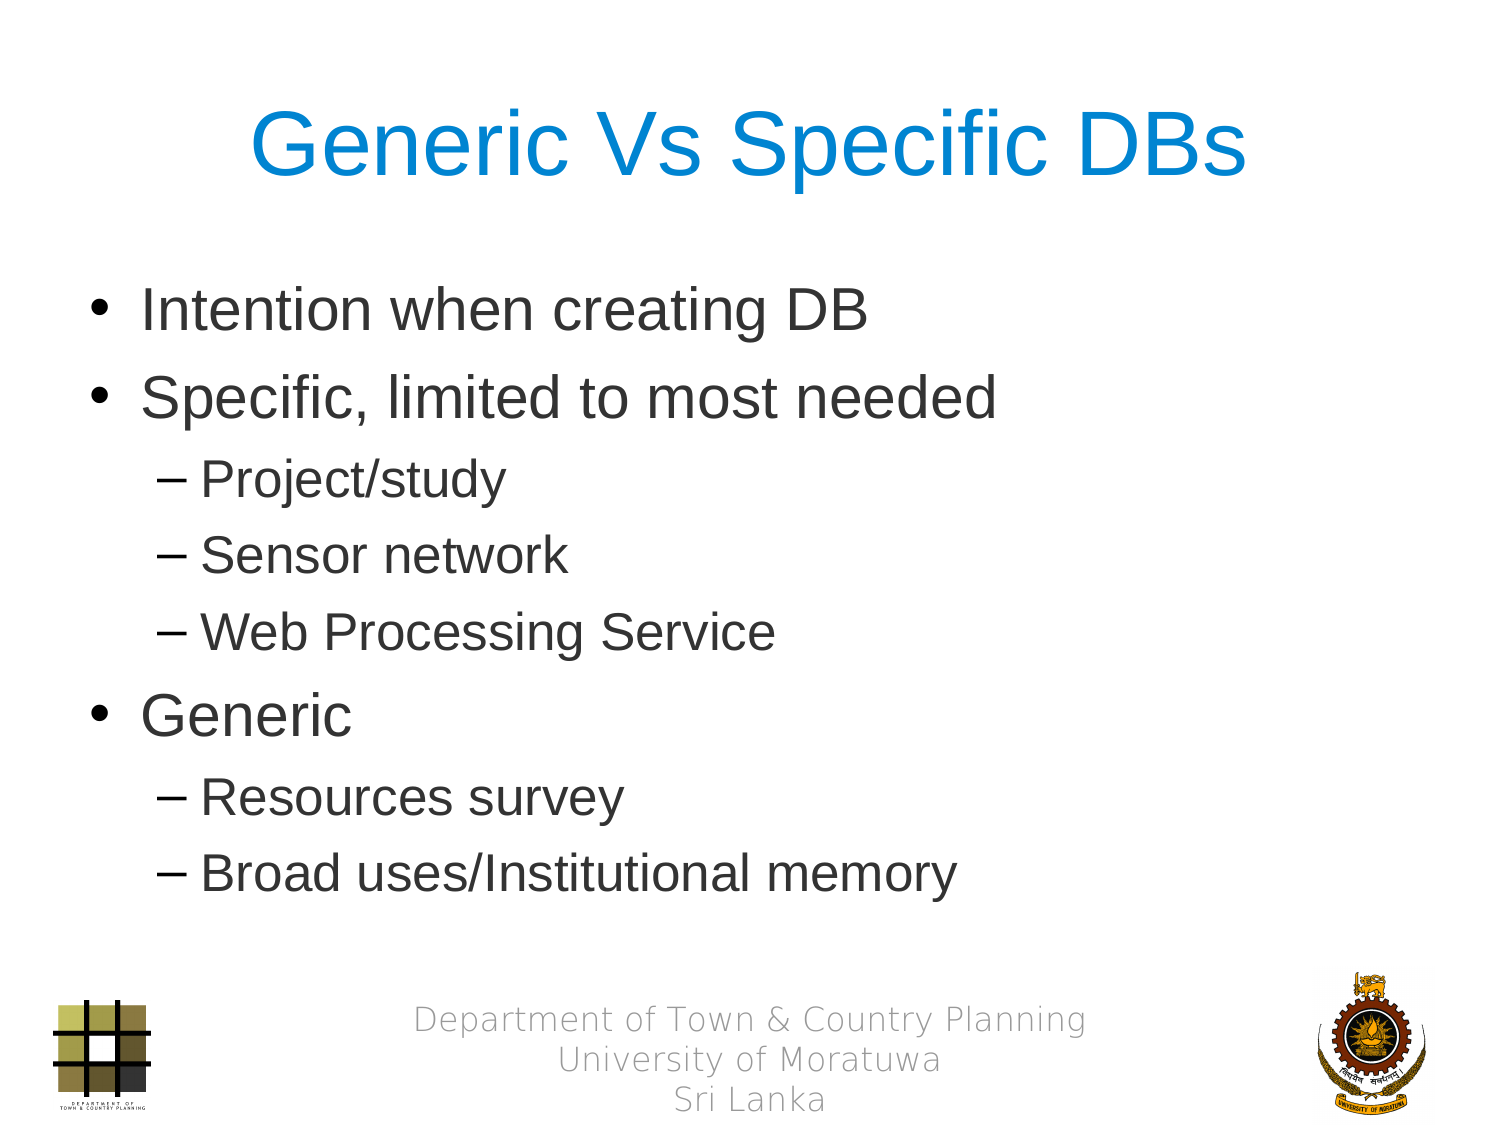

# Generic Vs Specific DBs
Intention when creating DB
Specific, limited to most needed
Project/study
Sensor network
Web Processing Service
Generic
Resources survey
Broad uses/Institutional memory